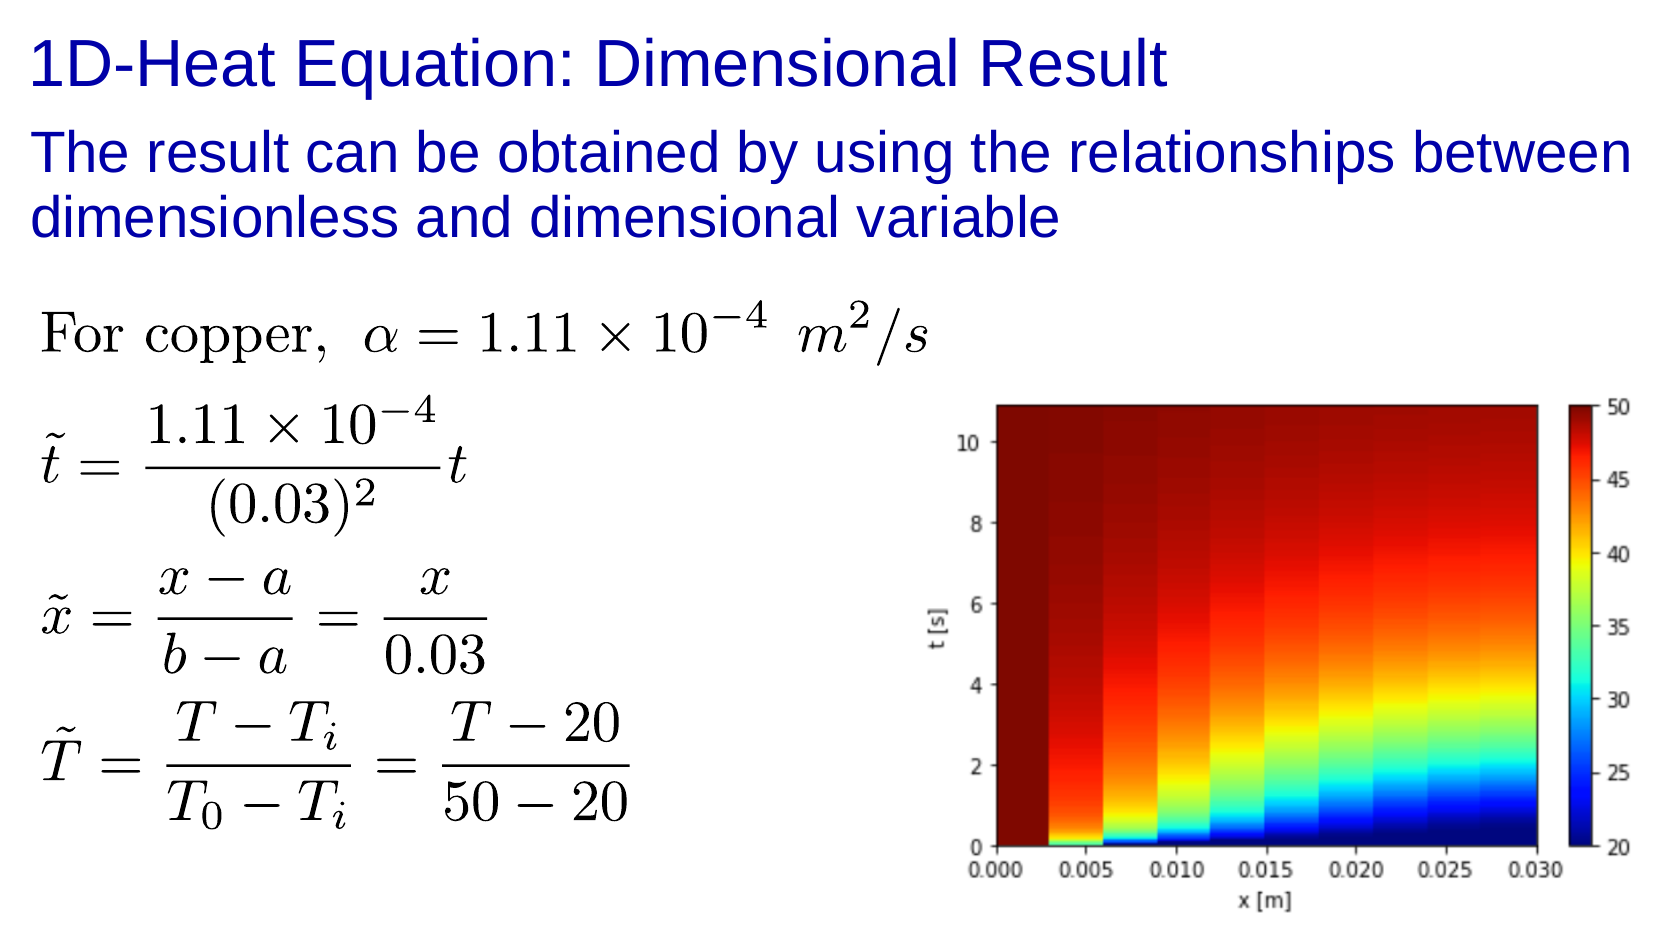

# 1D-Heat Equation: Dimensional Result
The result can be obtained by using the relationships between dimensionless and dimensional variable
22